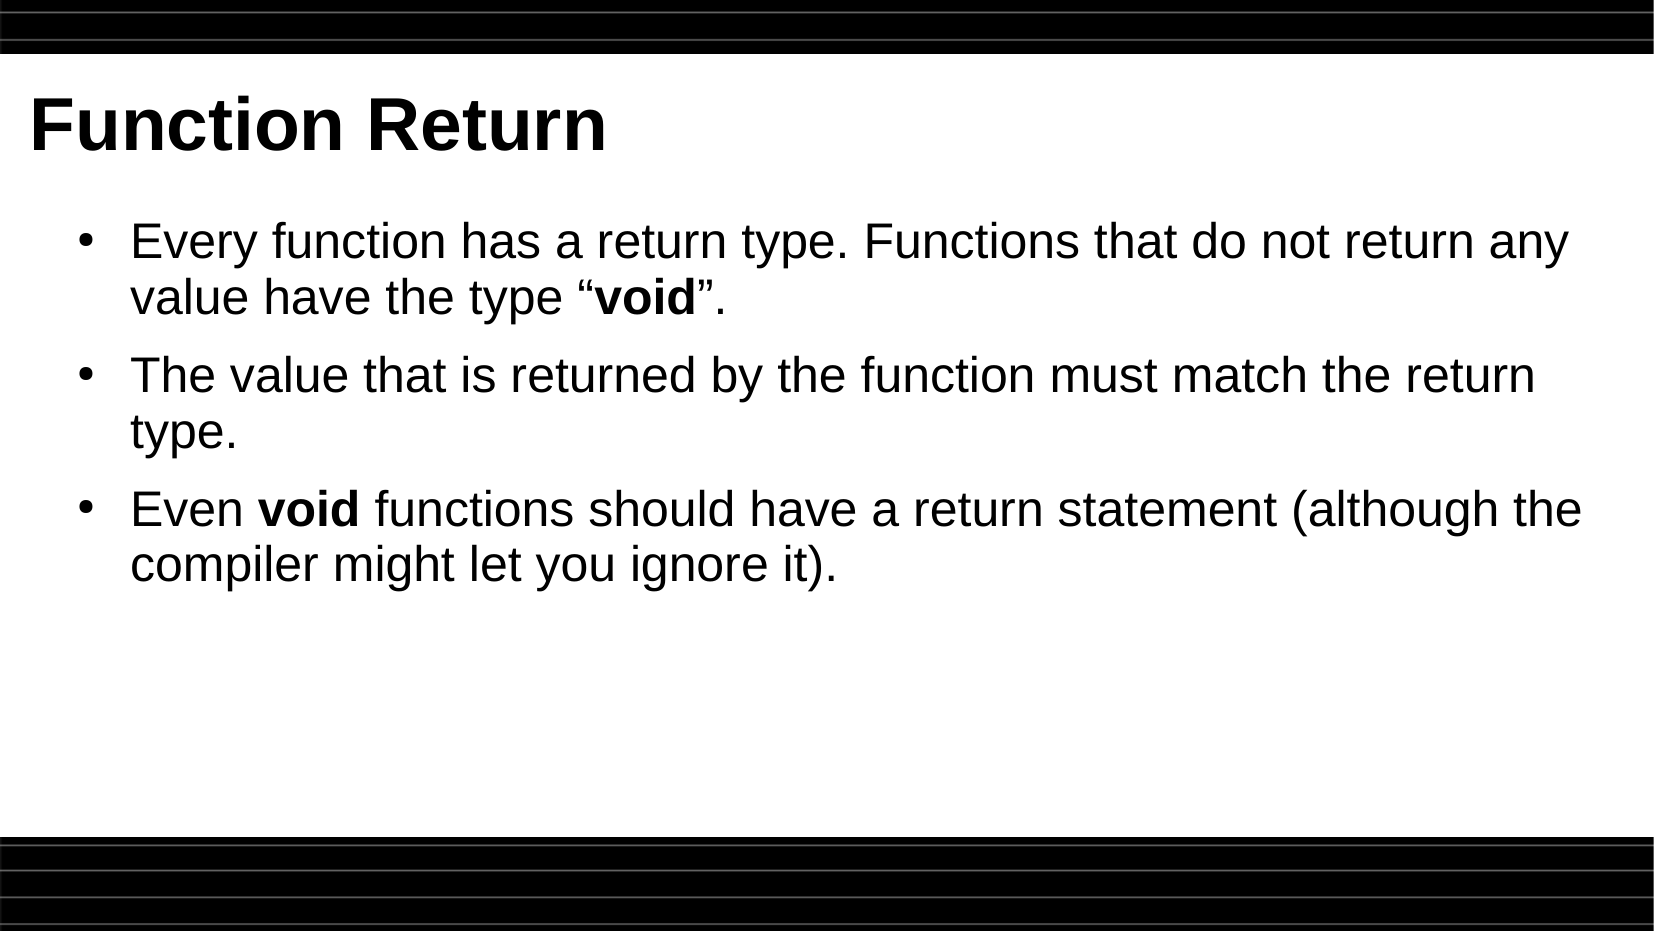

Function Return
# Every function has a return type. Functions that do not return any value have the type “void”.
The value that is returned by the function must match the return type.
Even void functions should have a return statement (although the compiler might let you ignore it).